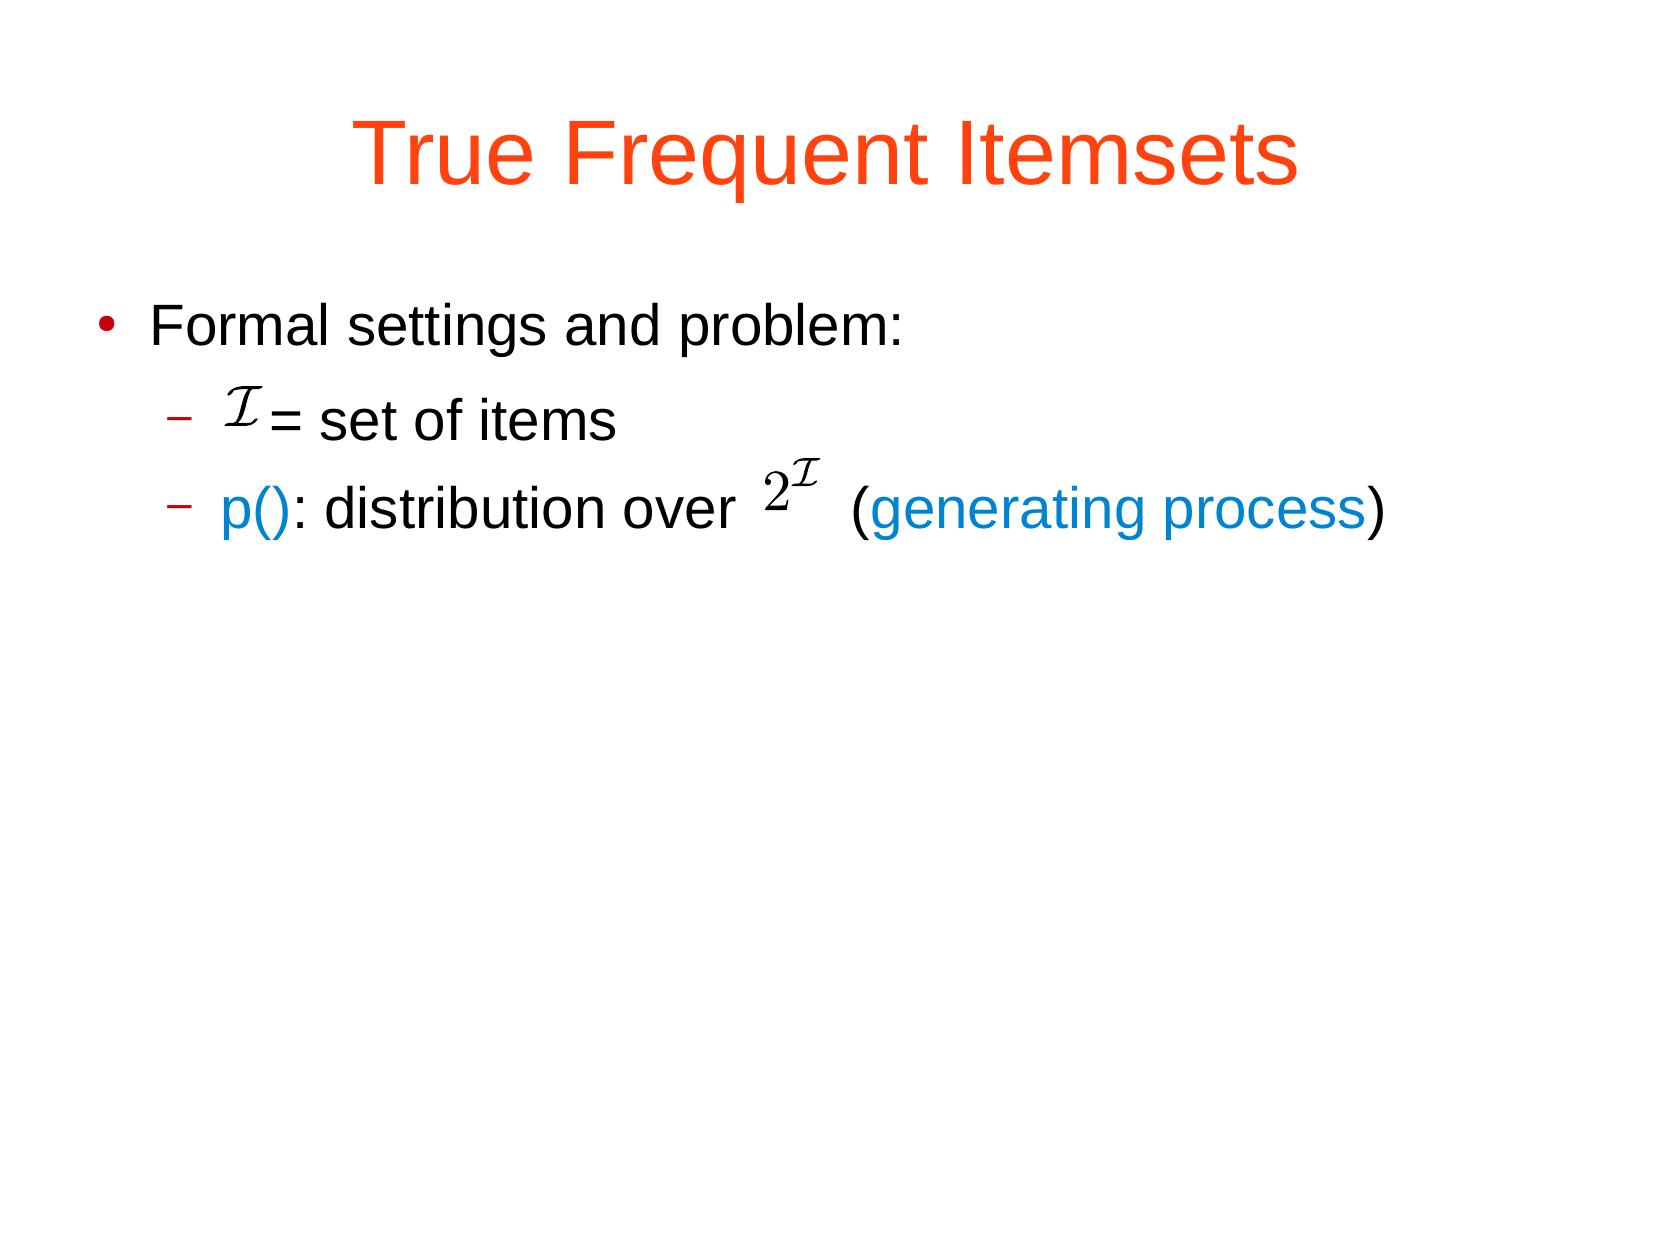

# True Frequent Itemsets
Formal settings and problem:
 = set of items
p(): distribution over (generating process)